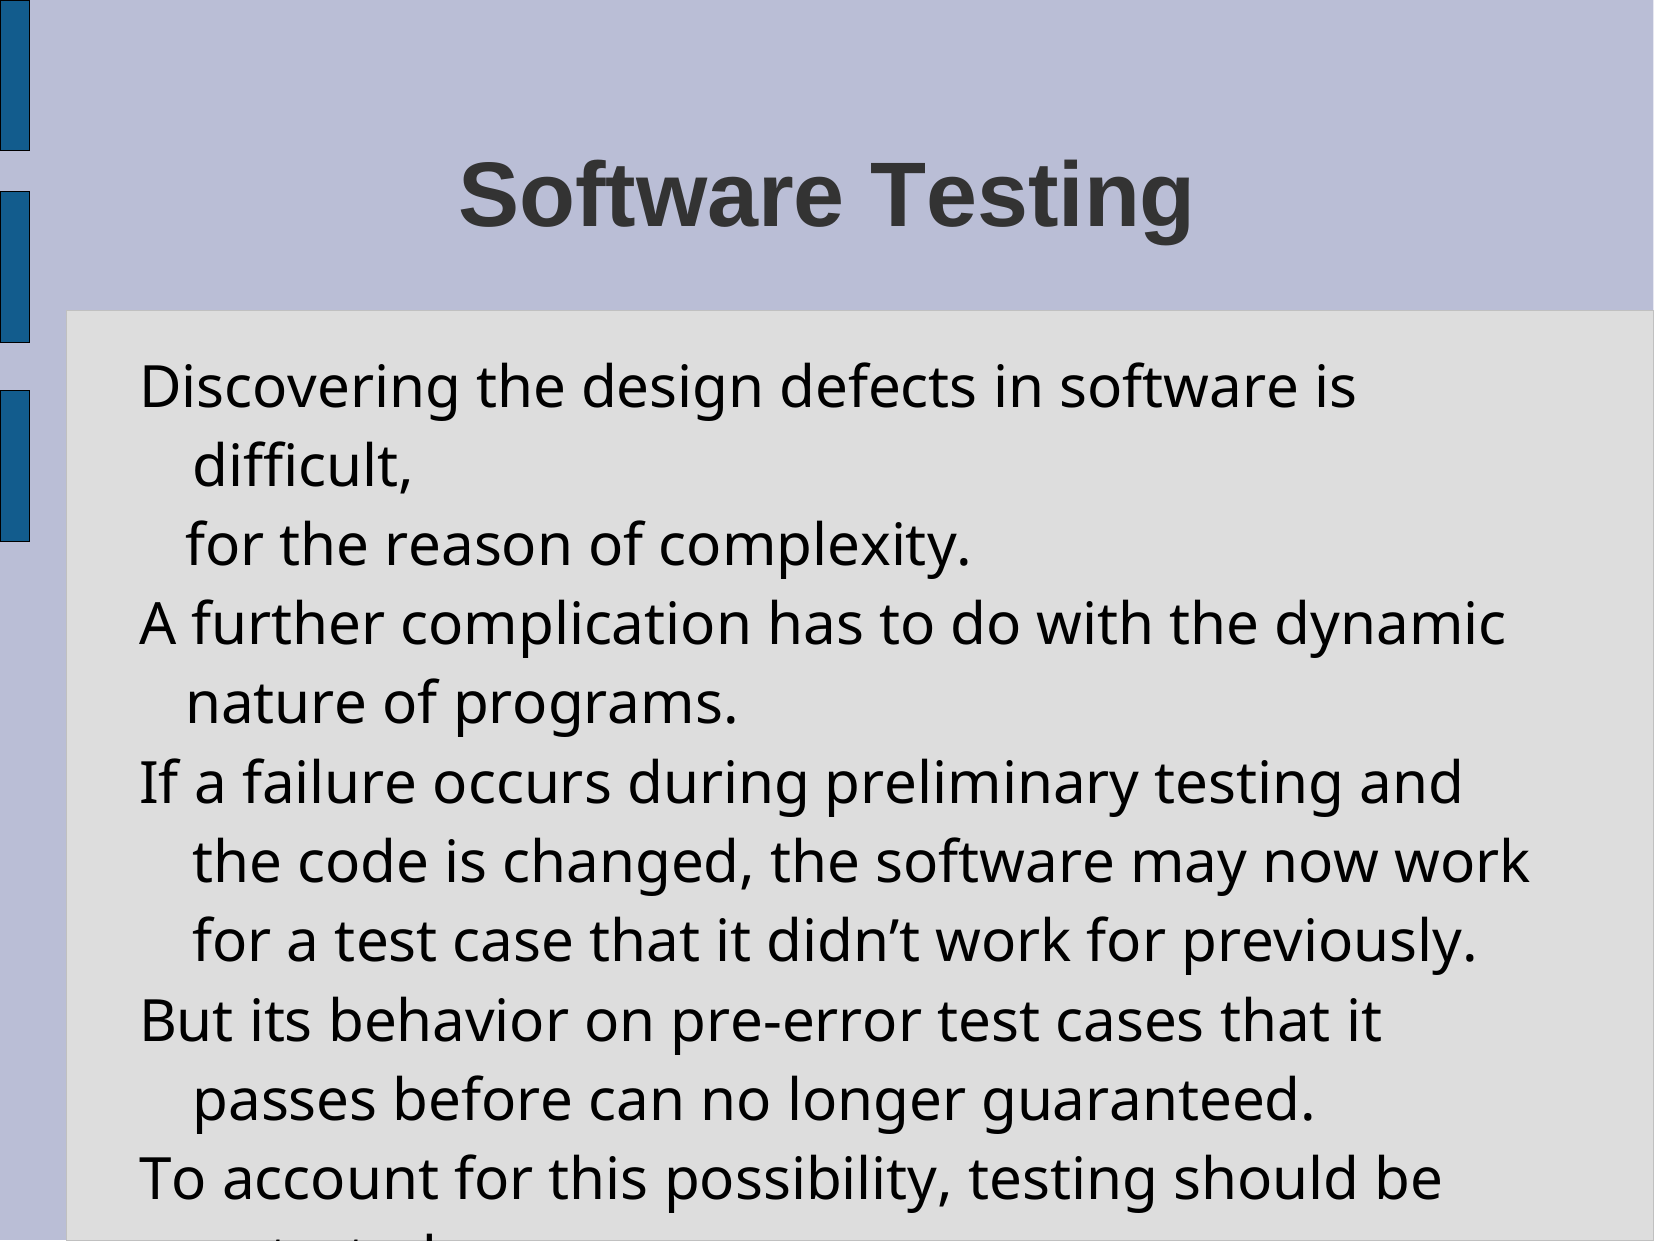

# Software Testing
Discovering the design defects in software is difficult,
 for the reason of complexity.
A further complication has to do with the dynamic
 nature of programs.
If a failure occurs during preliminary testing and the code is changed, the software may now work for a test case that it didn’t work for previously.
But its behavior on pre-error test cases that it passes before can no longer guaranteed.
To account for this possibility, testing should be
 restarted.
The expense of doing this is often prohibitive.